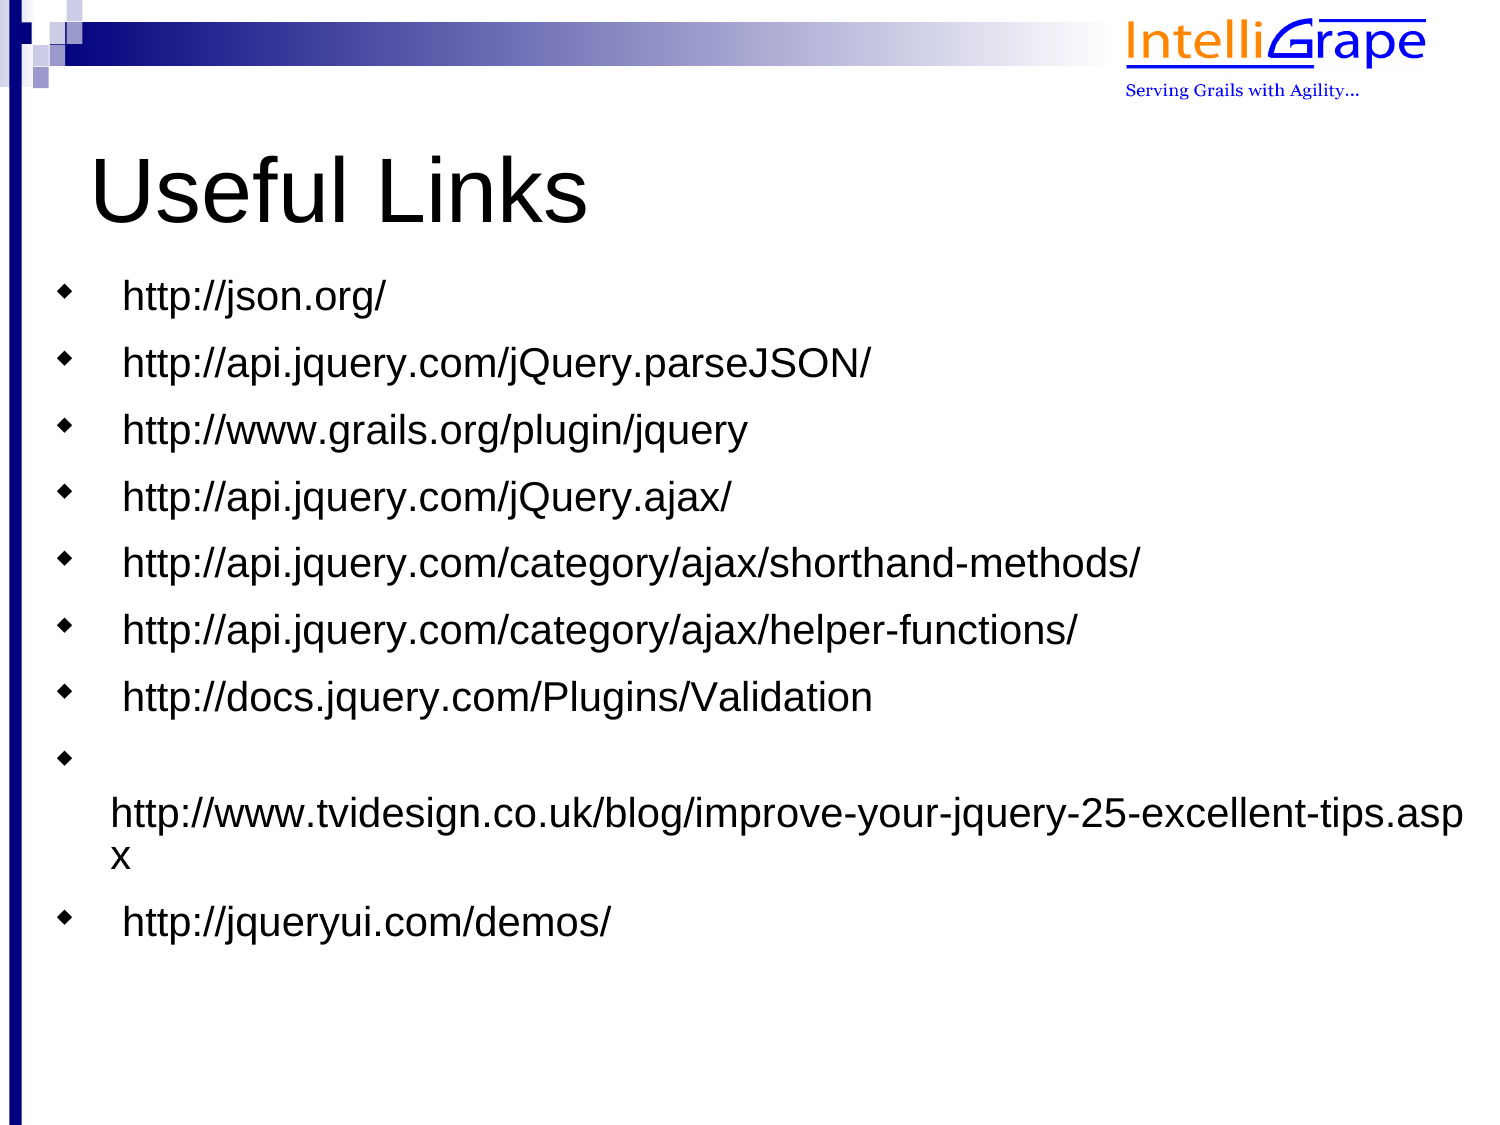

# Useful Links
 http://json.org/
 http://api.jquery.com/jQuery.parseJSON/
 http://www.grails.org/plugin/jquery
 http://api.jquery.com/jQuery.ajax/
 http://api.jquery.com/category/ajax/shorthand-methods/
 http://api.jquery.com/category/ajax/helper-functions/
 http://docs.jquery.com/Plugins/Validation
 http://www.tvidesign.co.uk/blog/improve-your-jquery-25-excellent-tips.aspx
 http://jqueryui.com/demos/